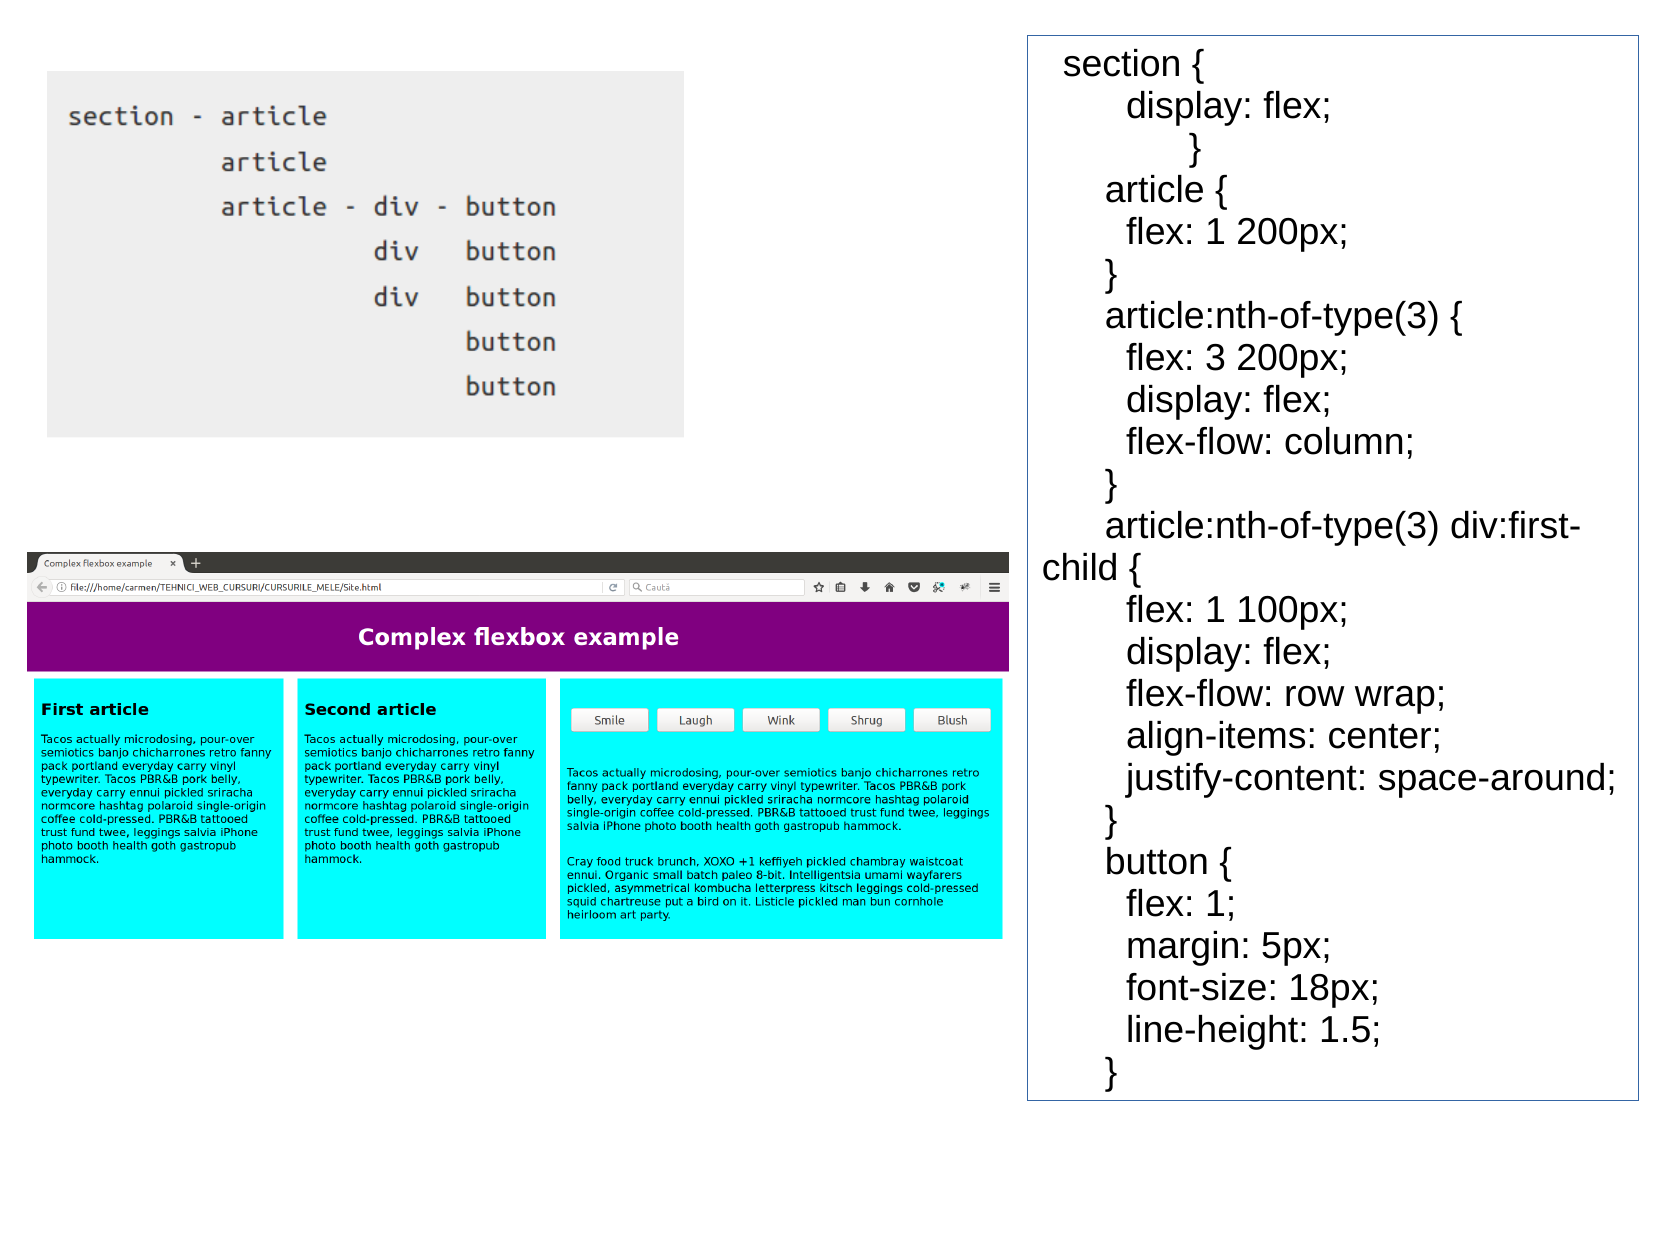

section {
 display: flex;
 }
 article {
 flex: 1 200px;
 }
 article:nth-of-type(3) {
 flex: 3 200px;
 display: flex;
 flex-flow: column;
 }
 article:nth-of-type(3) div:first-child {
 flex: 1 100px;
 display: flex;
 flex-flow: row wrap;
 align-items: center;
 justify-content: space-around;
 }
 button {
 flex: 1;
 margin: 5px;
 font-size: 18px;
 line-height: 1.5;
 }